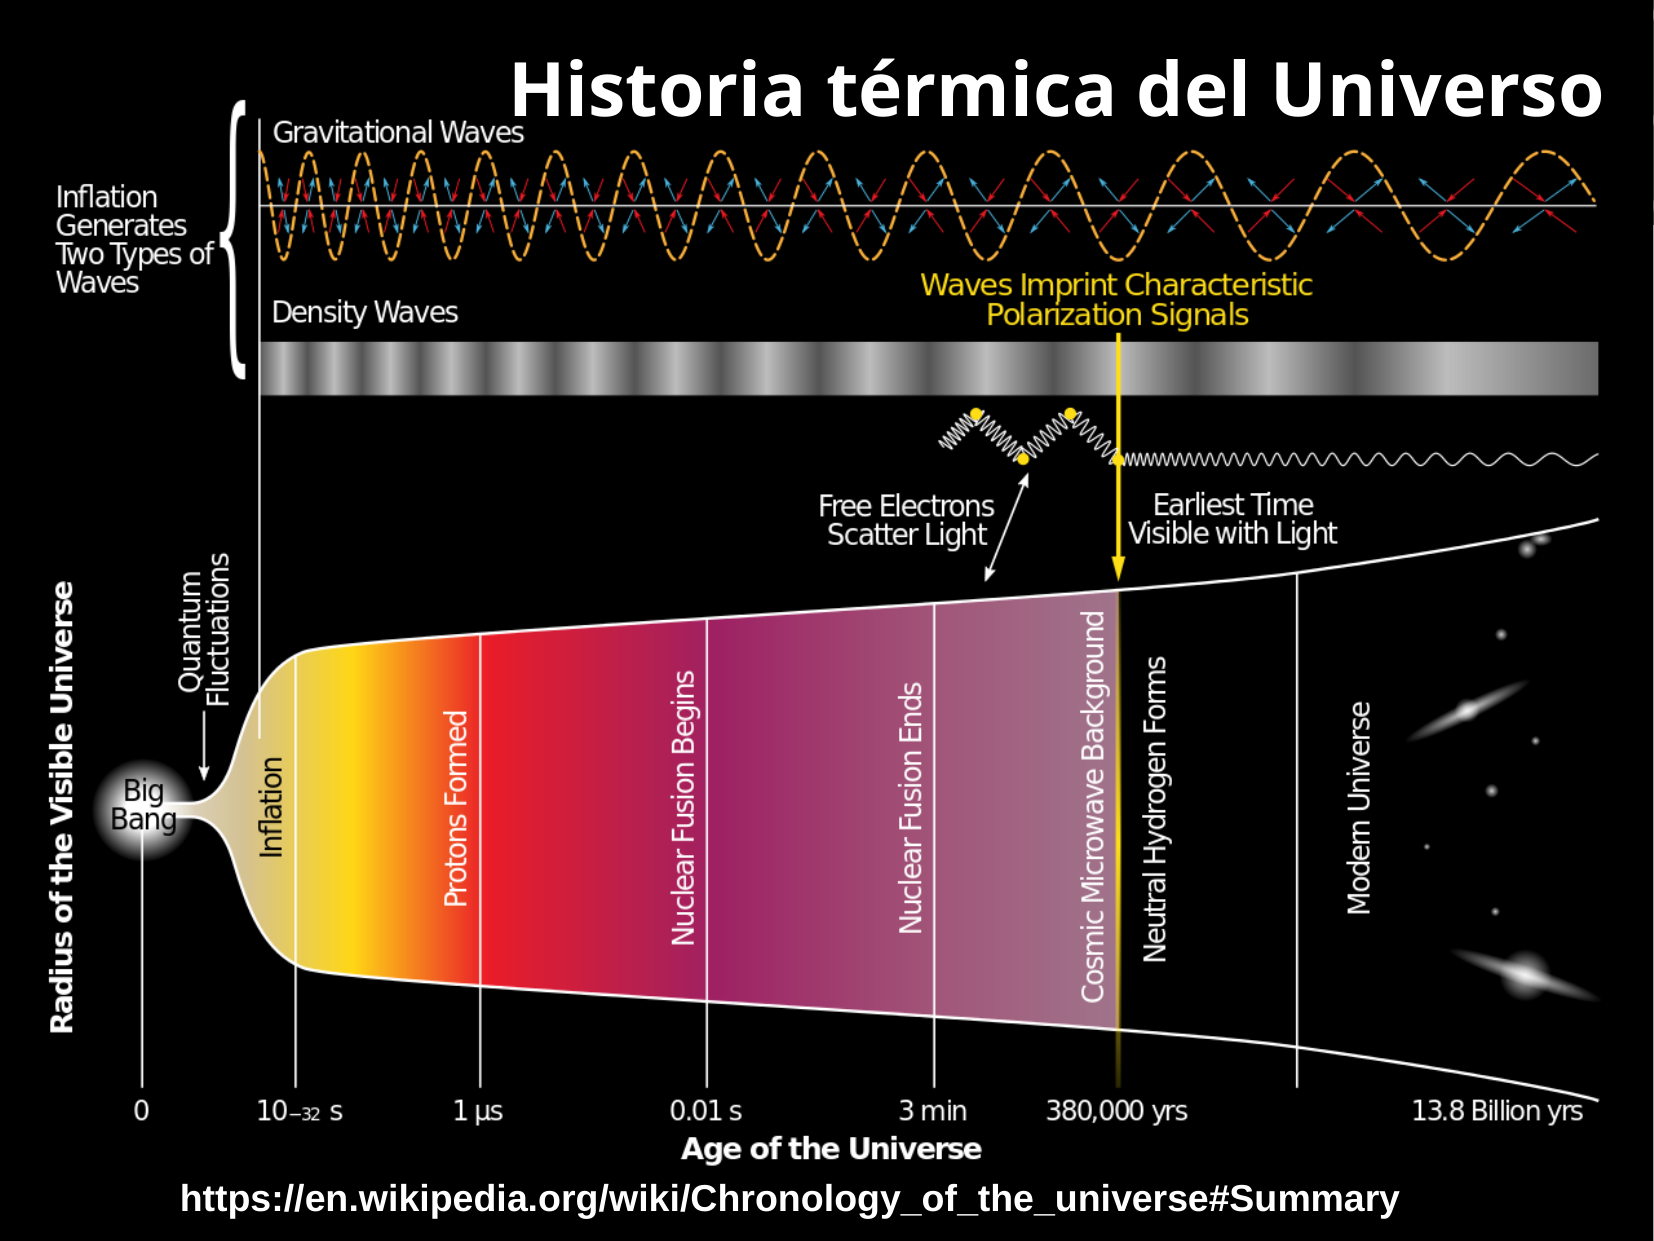

# Historia térmica del Universo
https://en.wikipedia.org/wiki/Chronology_of_the_universe#Summary
H. Asorey - Física IV B
29